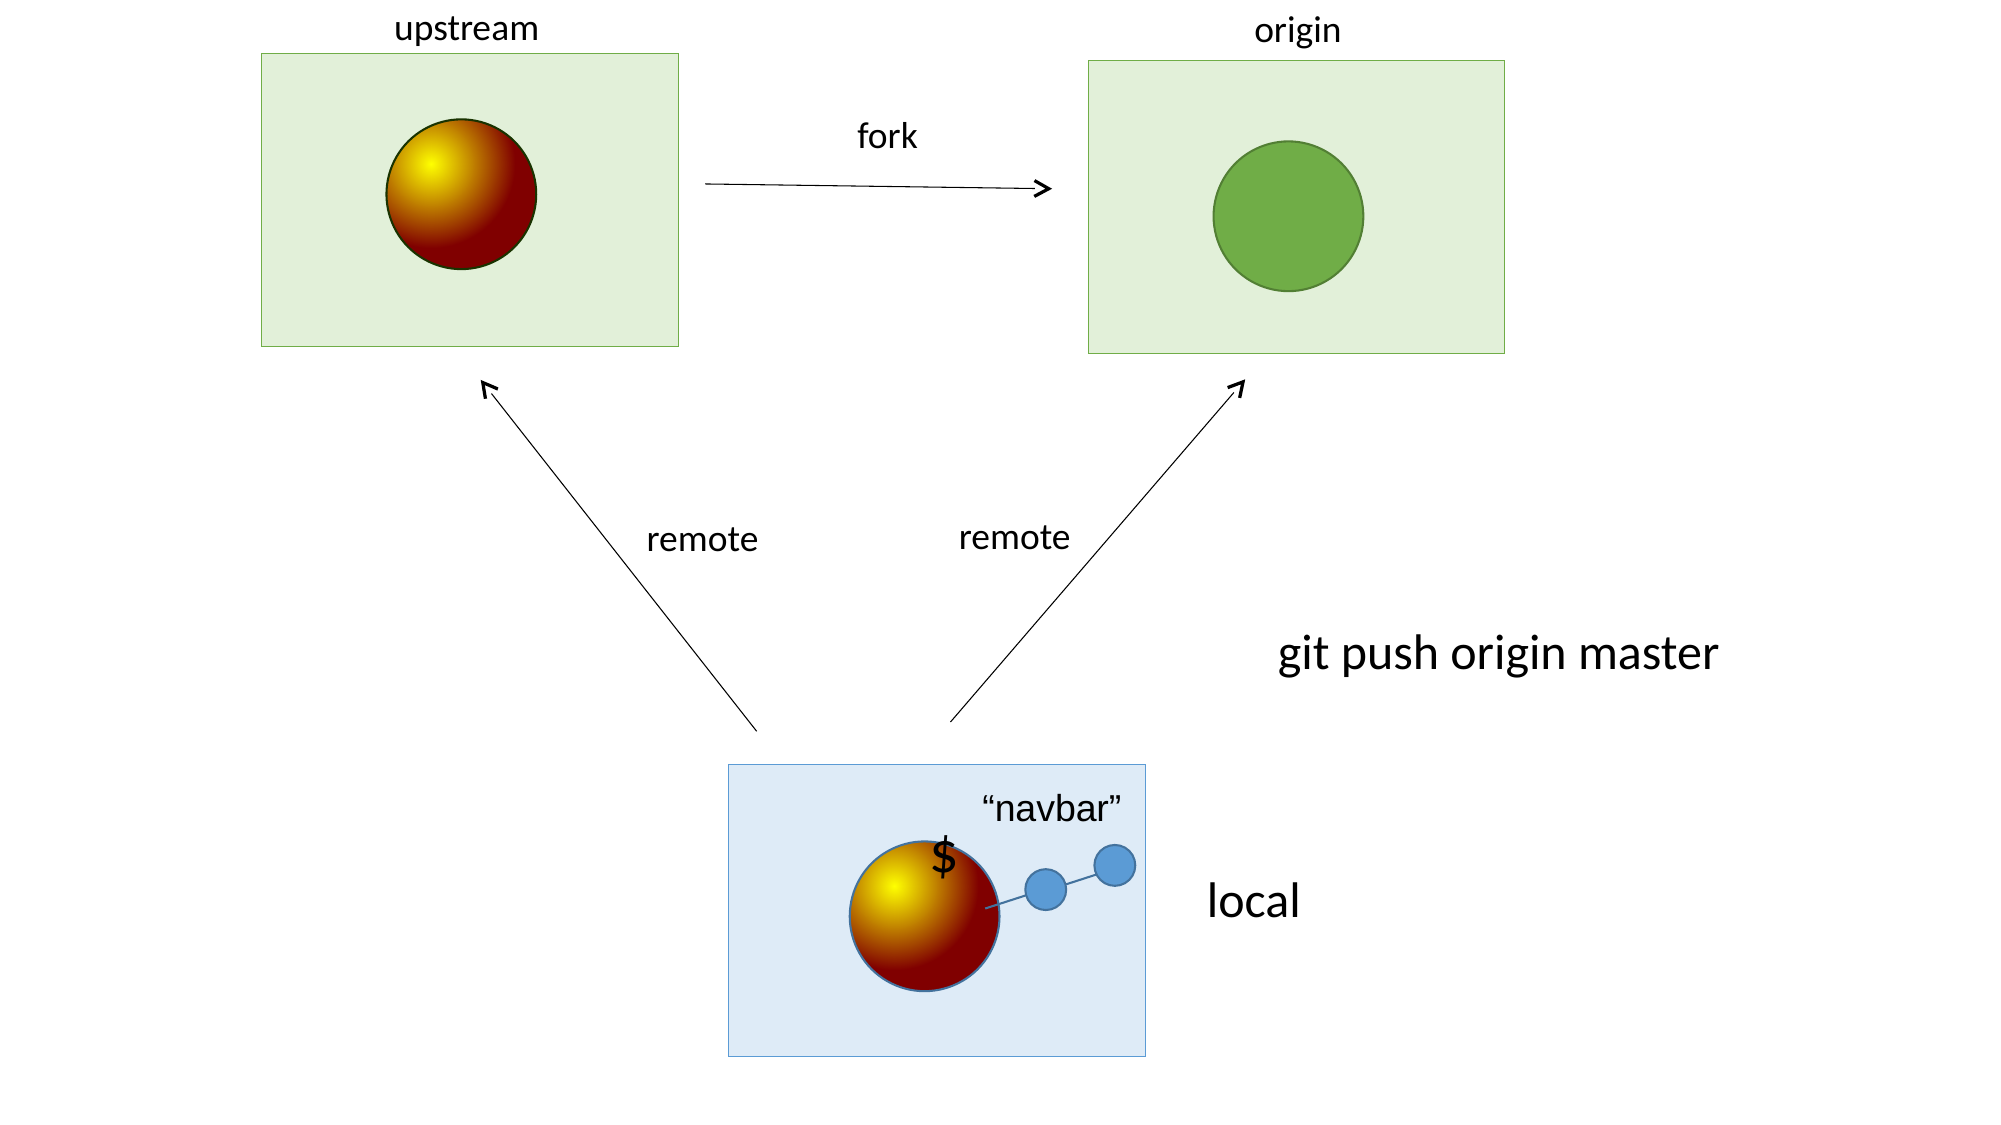

upstream
origin
fork
remote
remote
git push origin master
“navbar”
$
local